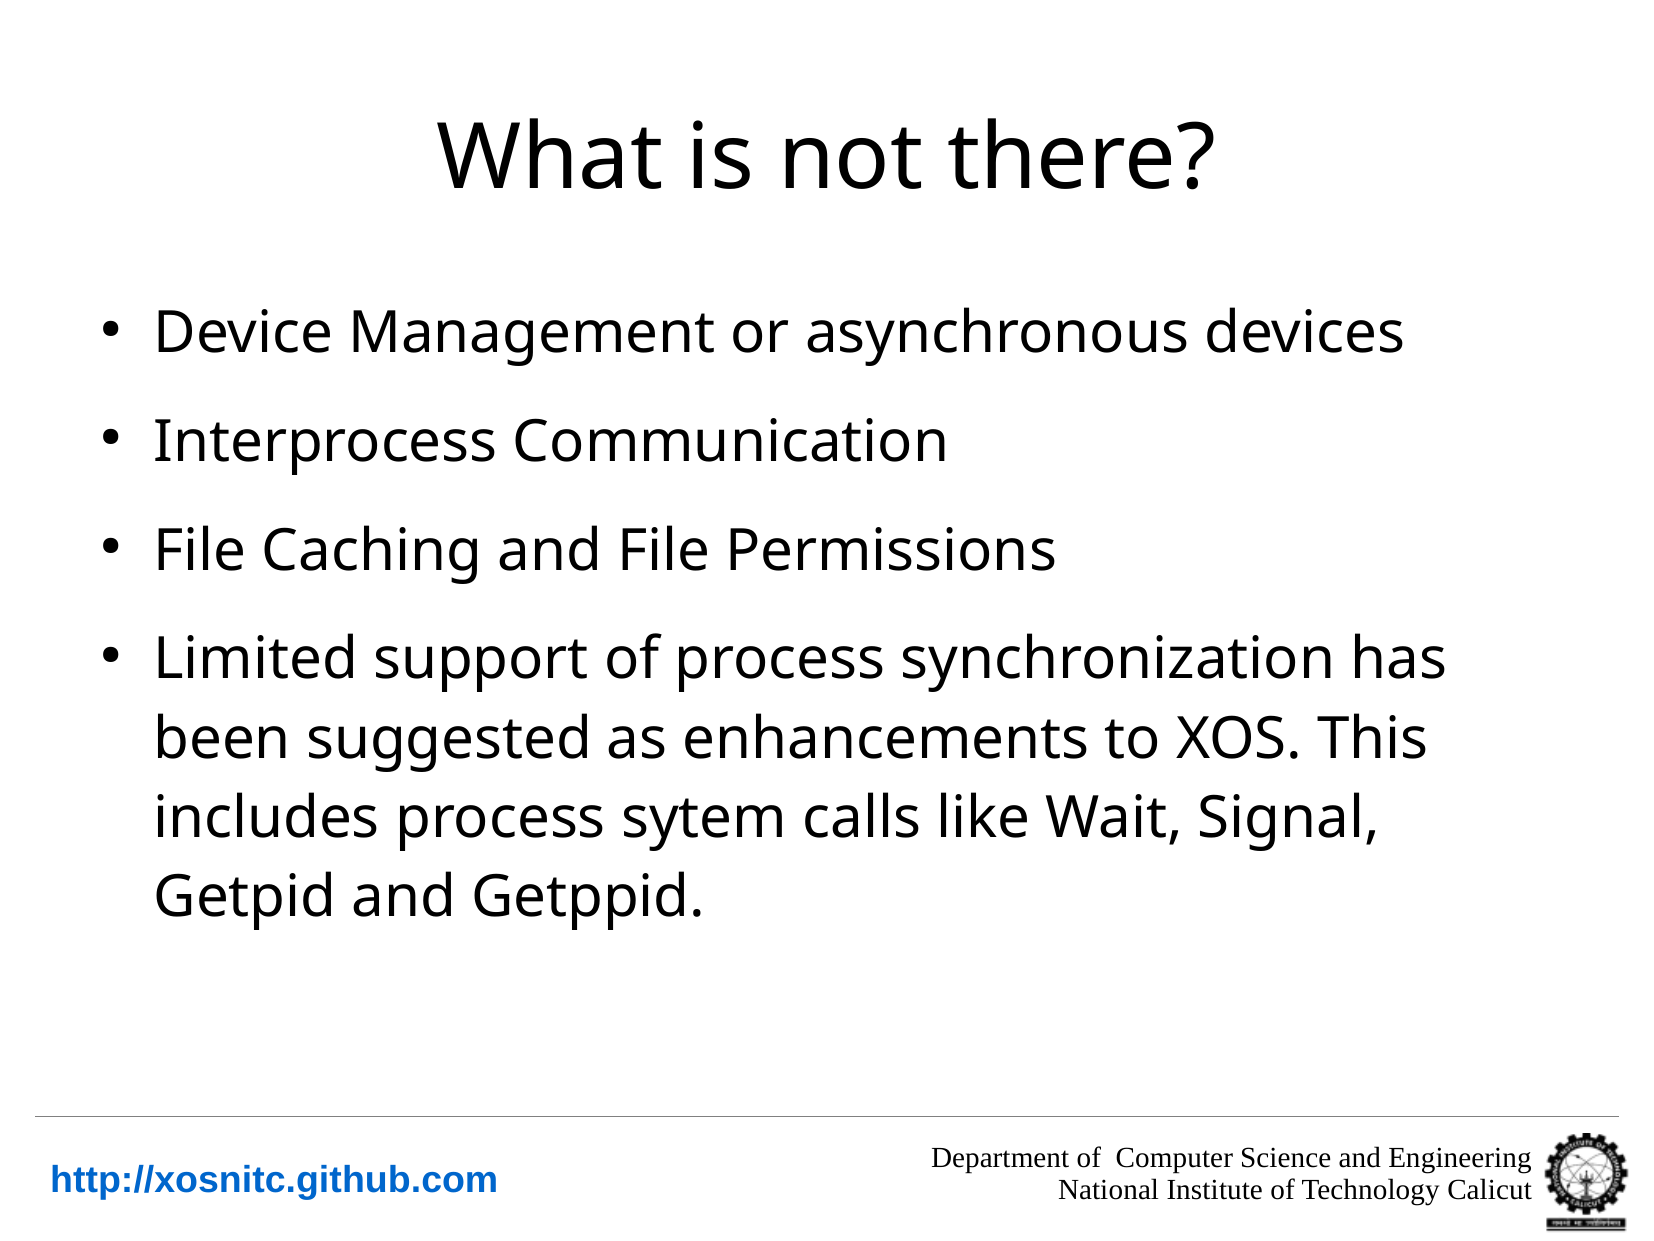

# What is not there?
Device Management or asynchronous devices
Interprocess Communication
File Caching and File Permissions
Limited support of process synchronization has been suggested as enhancements to XOS. This includes process sytem calls like Wait, Signal, Getpid and Getppid.